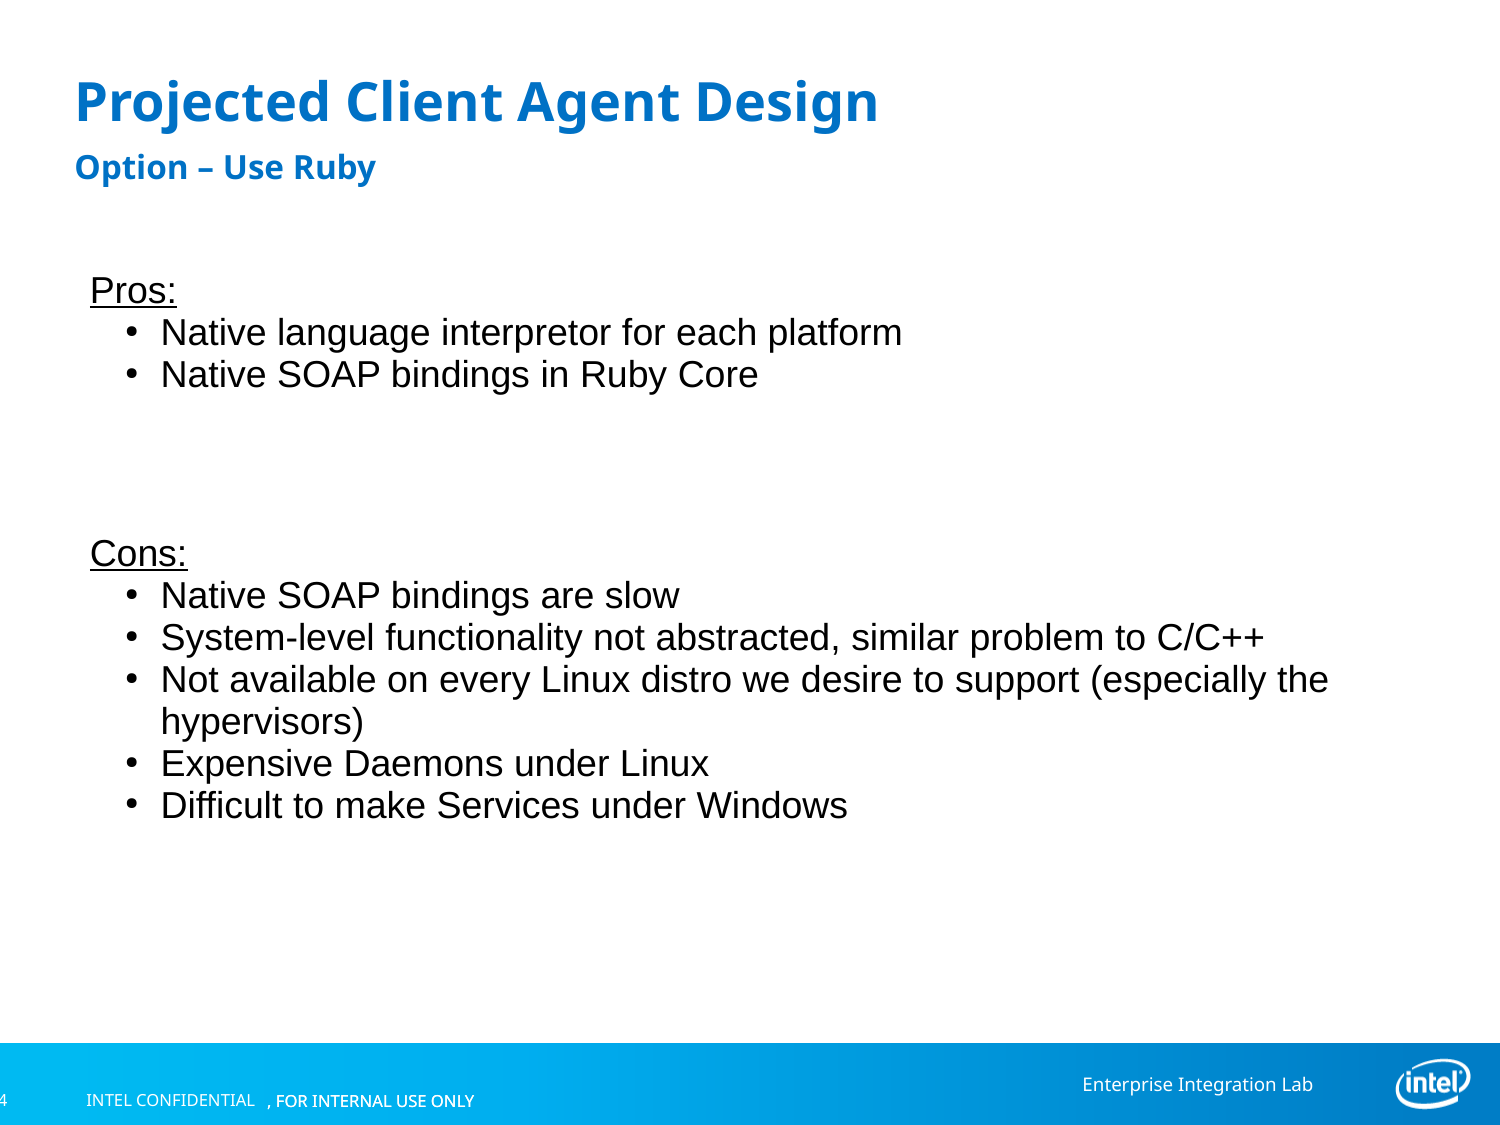

# Projected Client Agent Design Option – Use Ruby
Pros:
Native language interpretor for each platform
Native SOAP bindings in Ruby Core
Cons:
Native SOAP bindings are slow
System-level functionality not abstracted, similar problem to C/C++
Not available on every Linux distro we desire to support (especially the
hypervisors)
Expensive Daemons under Linux
Difficult to make Services under Windows